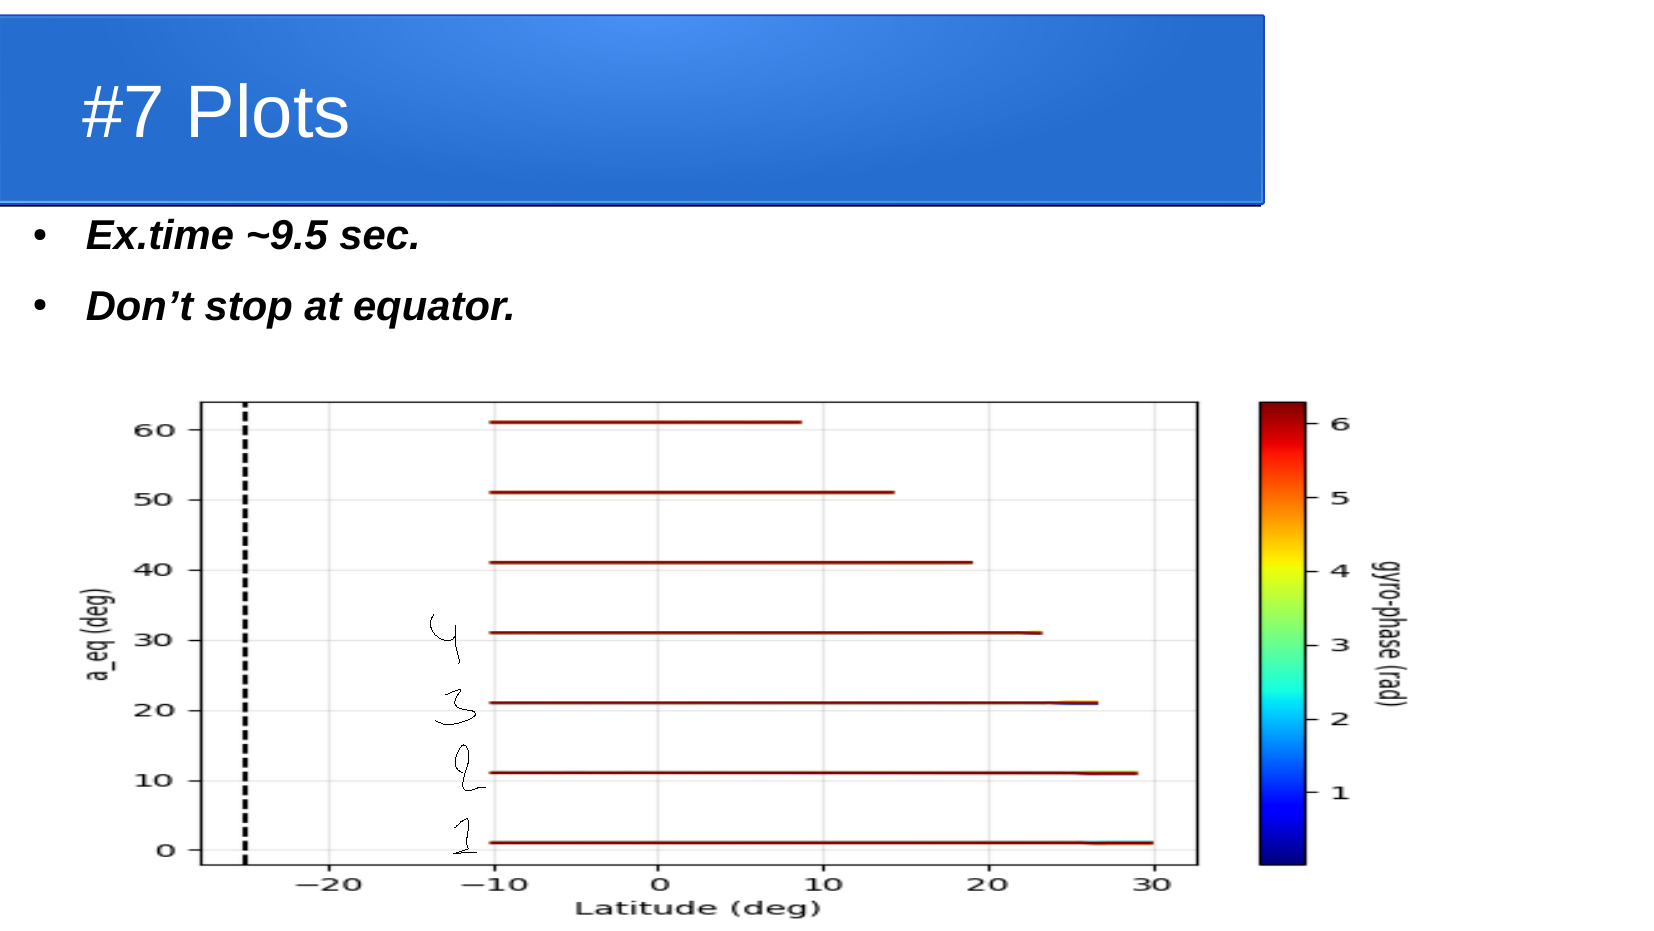

# #7 Plots
Ex.time ~9.5 sec.
Don’t stop at equator.